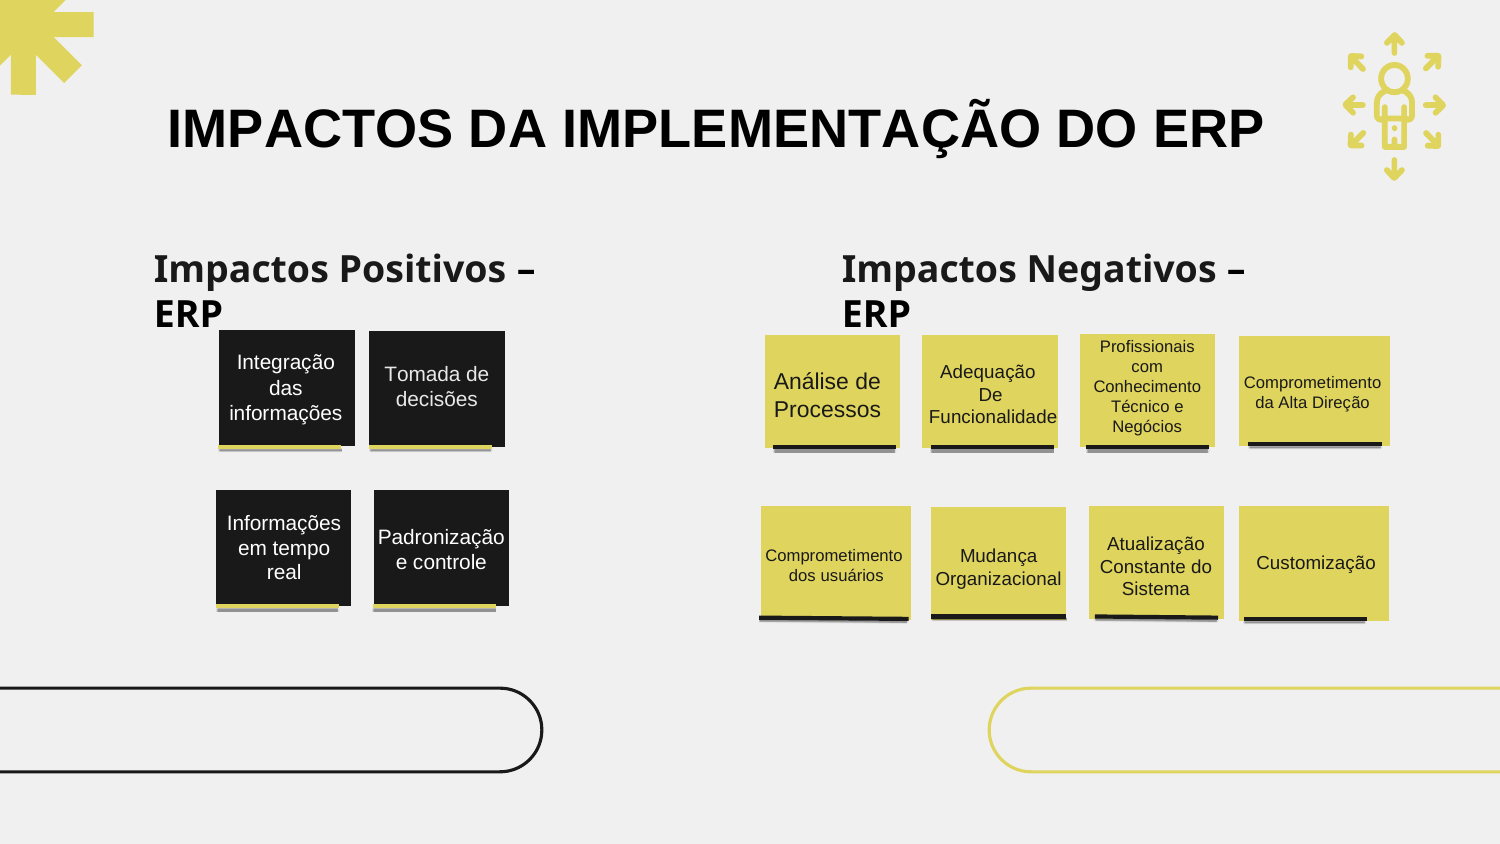

# IMPACTOS DA IMPLEMENTAÇÃO DO ERP
Impactos Positivos – ERP
Impactos Negativos – ERP
Profissionais com Conhecimento Técnico e Negócios
Integração das informações
Tomada de decisões
Adequação
De
 Funcionalidade
Análise de Processos
Comprometimento da Alta Direção
Informações em tempo real
Padronização e controle
Atualização Constante do Sistema
Mudança Organizacional
Comprometimento
dos usuários
Customização